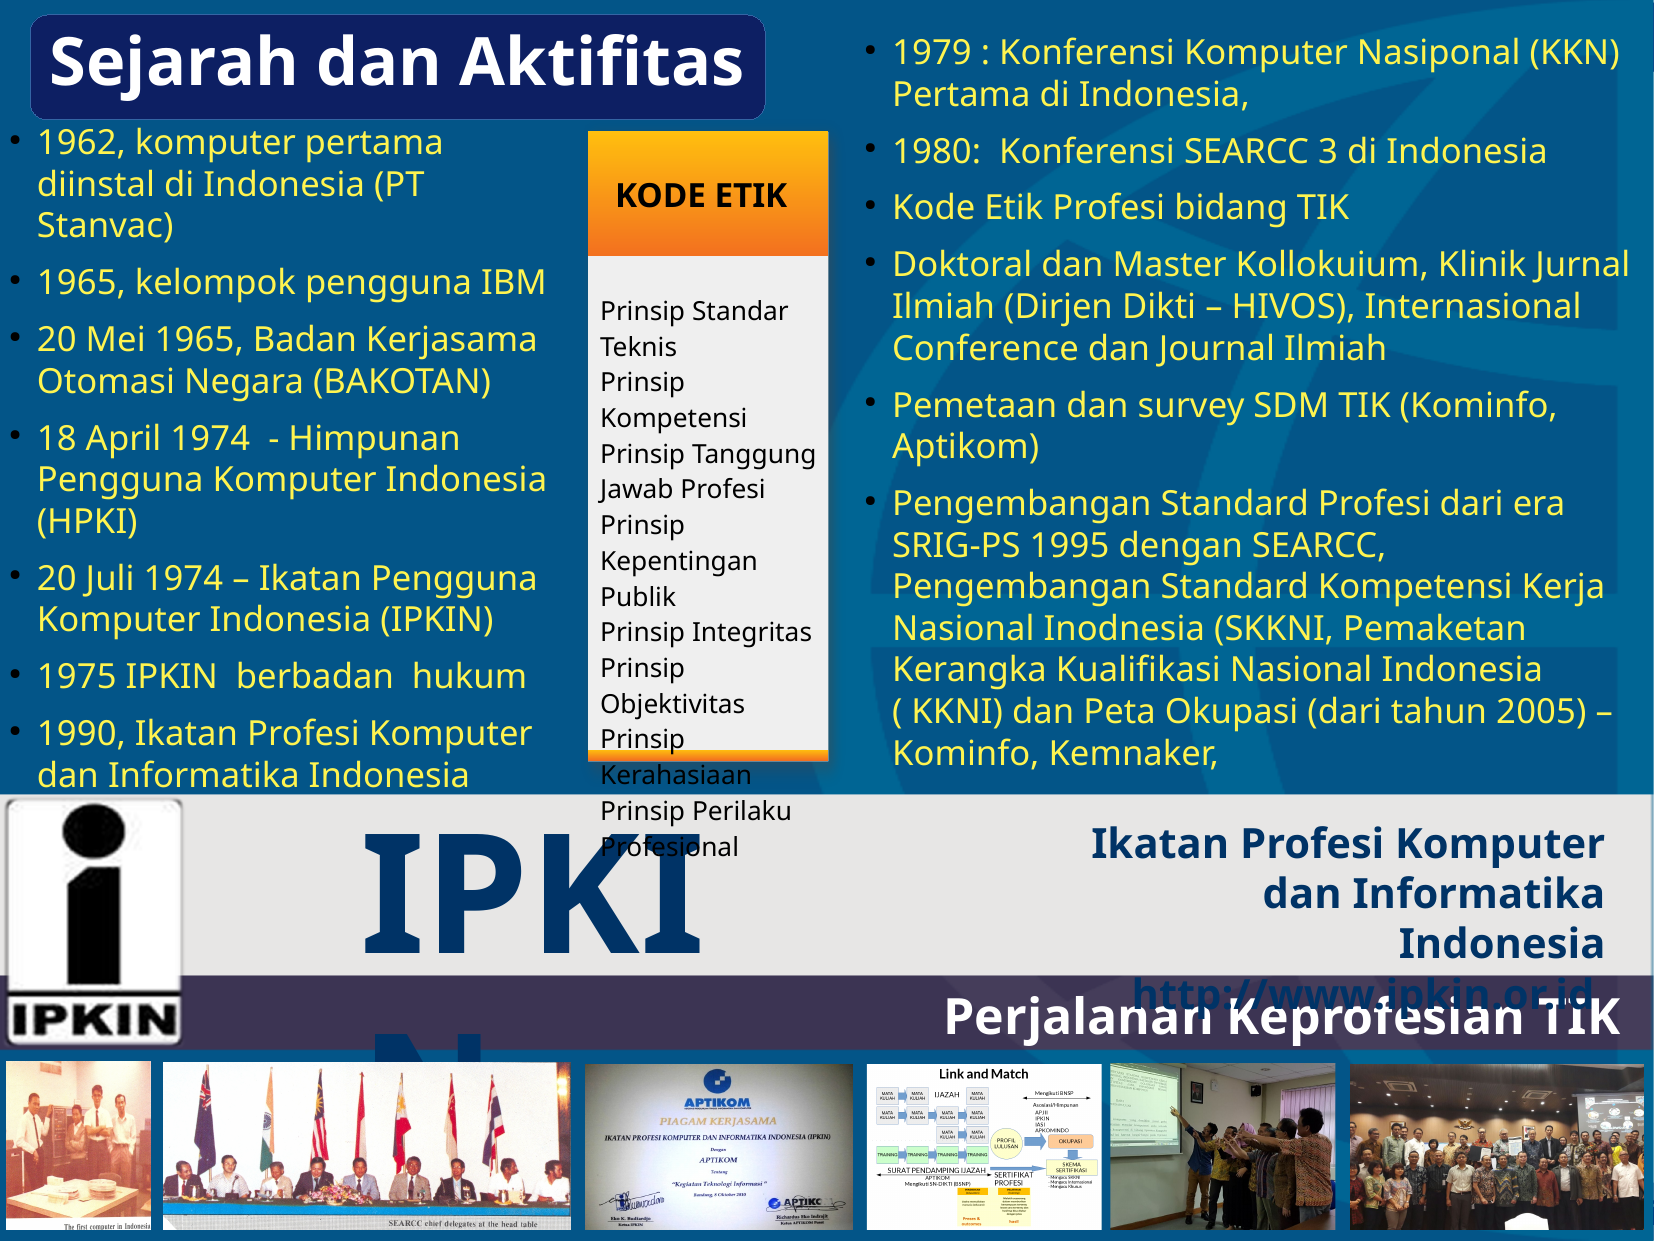

Sejarah dan Aktifitas
# 1979 : Konferensi Komputer Nasiponal (KKN) Pertama di Indonesia,
1980: Konferensi SEARCC 3 di Indonesia
Kode Etik Profesi bidang TIK
Doktoral dan Master Kollokuium, Klinik Jurnal Ilmiah (Dirjen Dikti – HIVOS), Internasional Conference dan Journal Ilmiah
Pemetaan dan survey SDM TIK (Kominfo, Aptikom)
Pengembangan Standard Profesi dari era SRIG-PS 1995 dengan SEARCC, Pengembangan Standard Kompetensi Kerja Nasional Inodnesia (SKKNI, Pemaketan Kerangka Kualifikasi Nasional Indonesia ( KKNI) dan Peta Okupasi (dari tahun 2005) – Kominfo, Kemnaker,
1962, komputer pertama diinstal di Indonesia (PT Stanvac)
1965, kelompok pengguna IBM
20 Mei 1965, Badan Kerjasama Otomasi Negara (BAKOTAN)
18 April 1974 - Himpunan Pengguna Komputer Indonesia (HPKI)
20 Juli 1974 – Ikatan Pengguna Komputer Indonesia (IPKIN)
1975 IPKIN berbadan hukum
1990, Ikatan Profesi Komputer dan Informatika Indonesia
KODE ETIK
Prinsip Standar Teknis
Prinsip Kompetensi
Prinsip Tanggung Jawab Profesi
Prinsip Kepentingan Publik
Prinsip Integritas
Prinsip Objektivitas
Prinsip Kerahasiaan
Prinsip Perilaku Profesional
IPKIN
Ikatan Profesi Komputer dan Informatika Indonesia
http://www.ipkin.or.id
Perjalanan Keprofesian TIK